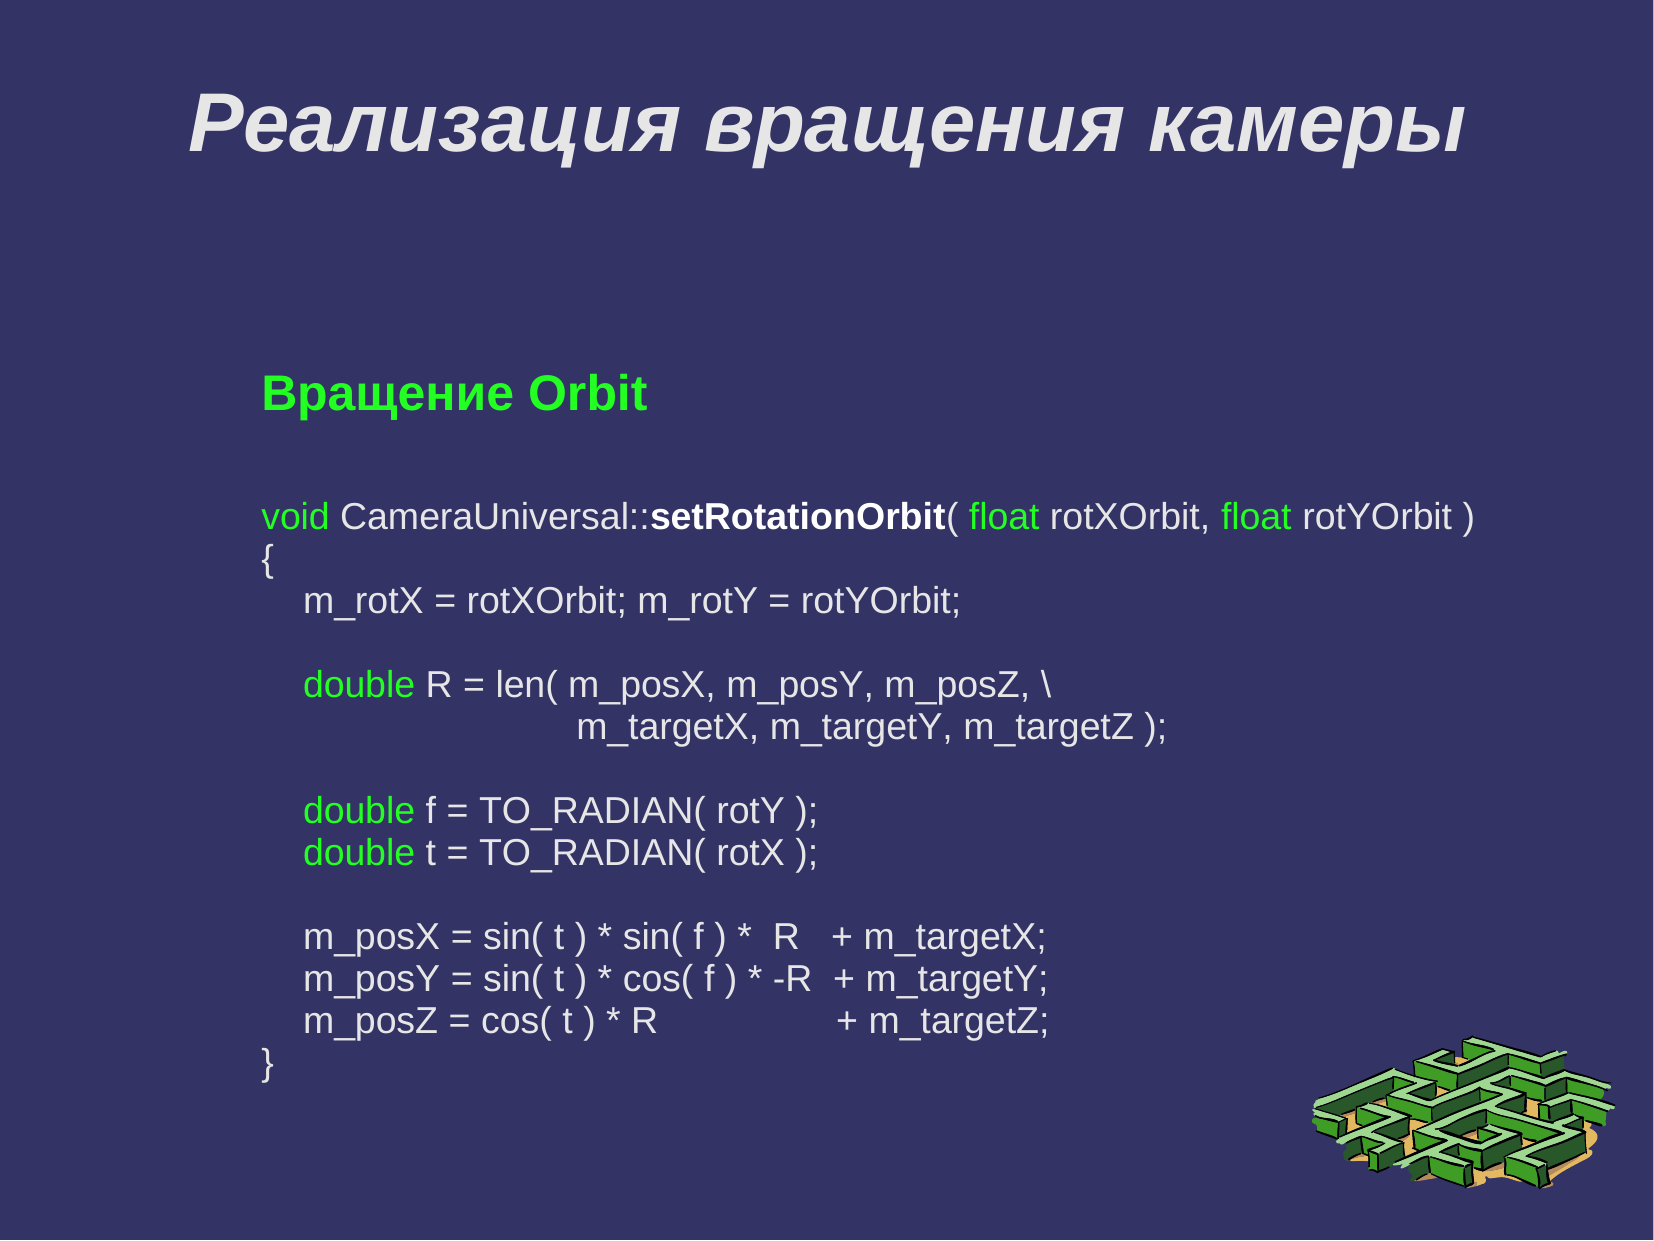

# Реализация вращения камеры
Вращение Orbit
void CameraUniversal::setRotationOrbit( float rotXOrbit, float rotYOrbit )
{
 m_rotX = rotXOrbit; m_rotY = rotYOrbit;
 double R = len( m_posX, m_posY, m_posZ, \
 m_targetX, m_targetY, m_targetZ );
 double f = TO_RADIAN( rotY );
 double t = TO_RADIAN( rotX );
 m_posX = sin( t ) * sin( f ) * R + m_targetX;
 m_posY = sin( t ) * cos( f ) * -R + m_targetY;
 m_posZ = cos( t ) * R + m_targetZ;
}